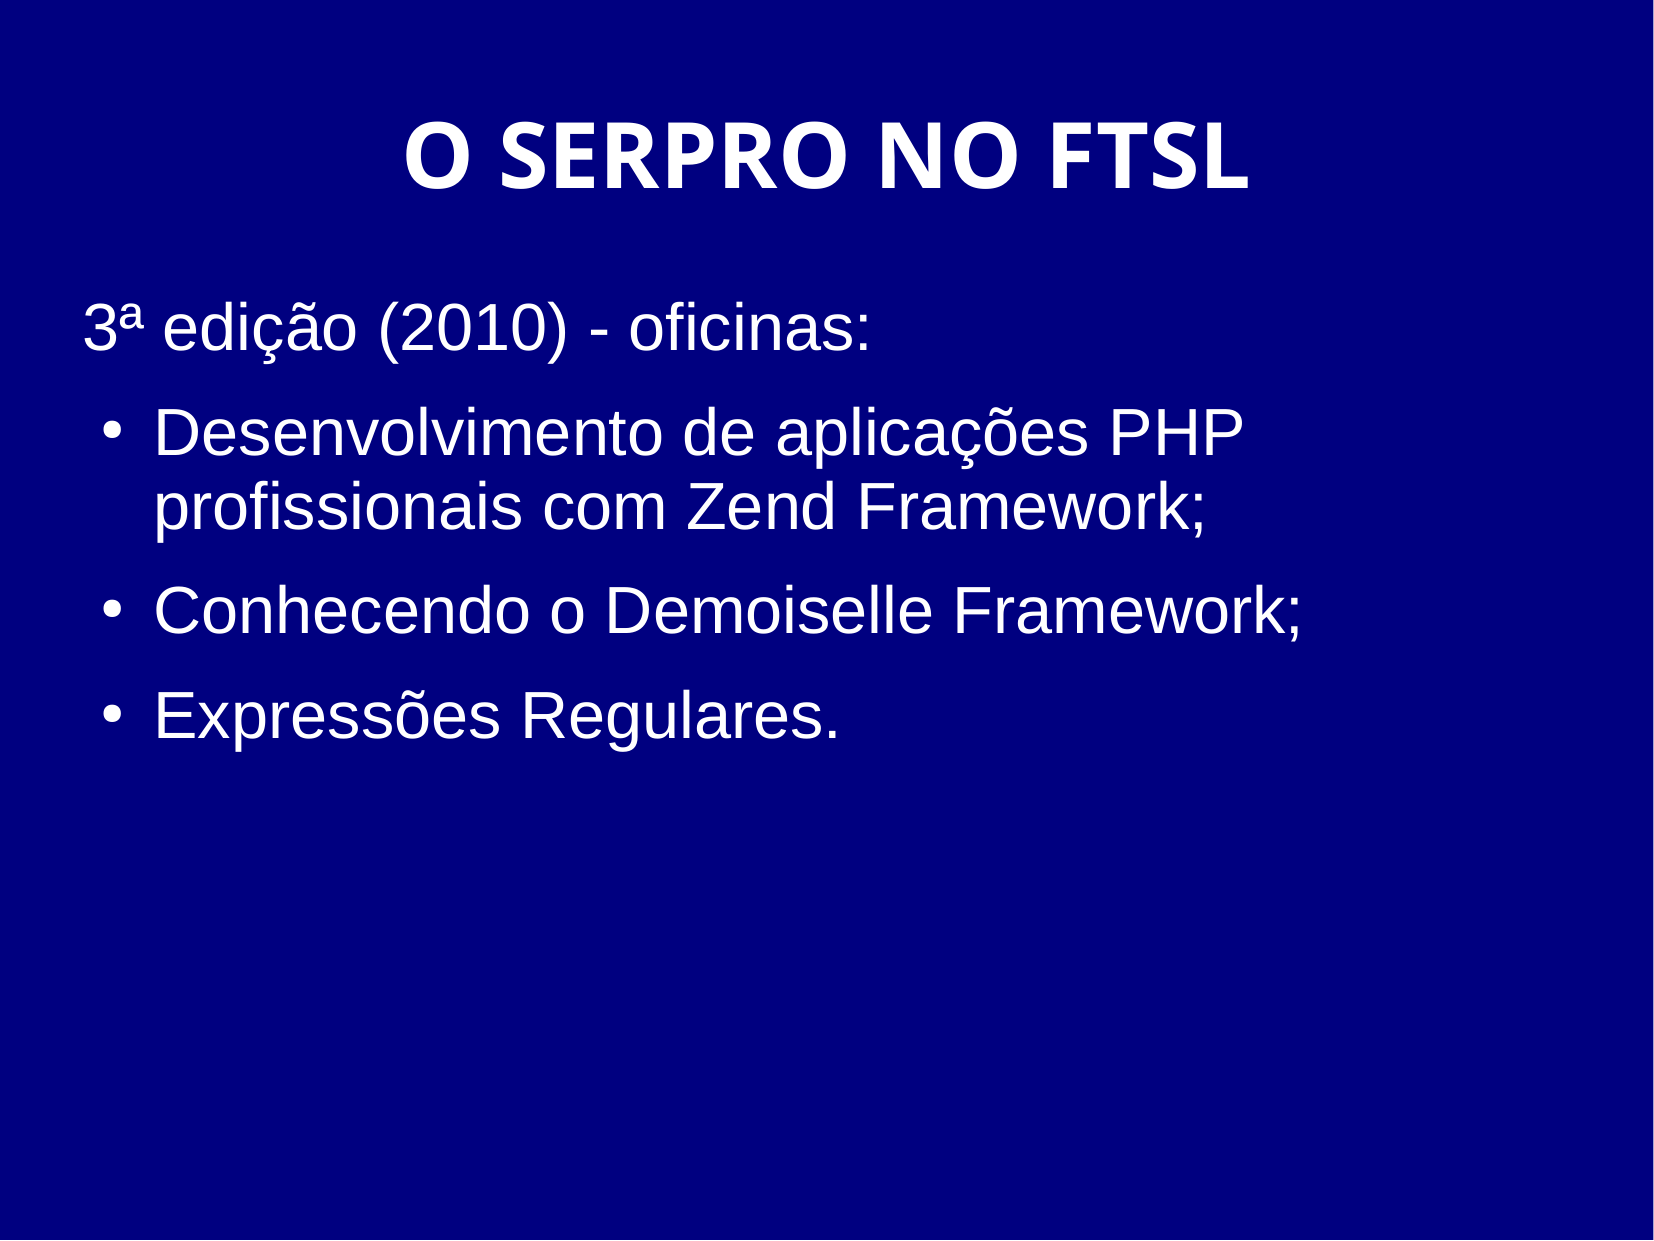

# O SERPRO NO FTSL
3ª edição (2010) - oficinas:
Desenvolvimento de aplicações PHP profissionais com Zend Framework;
Conhecendo o Demoiselle Framework;
Expressões Regulares.